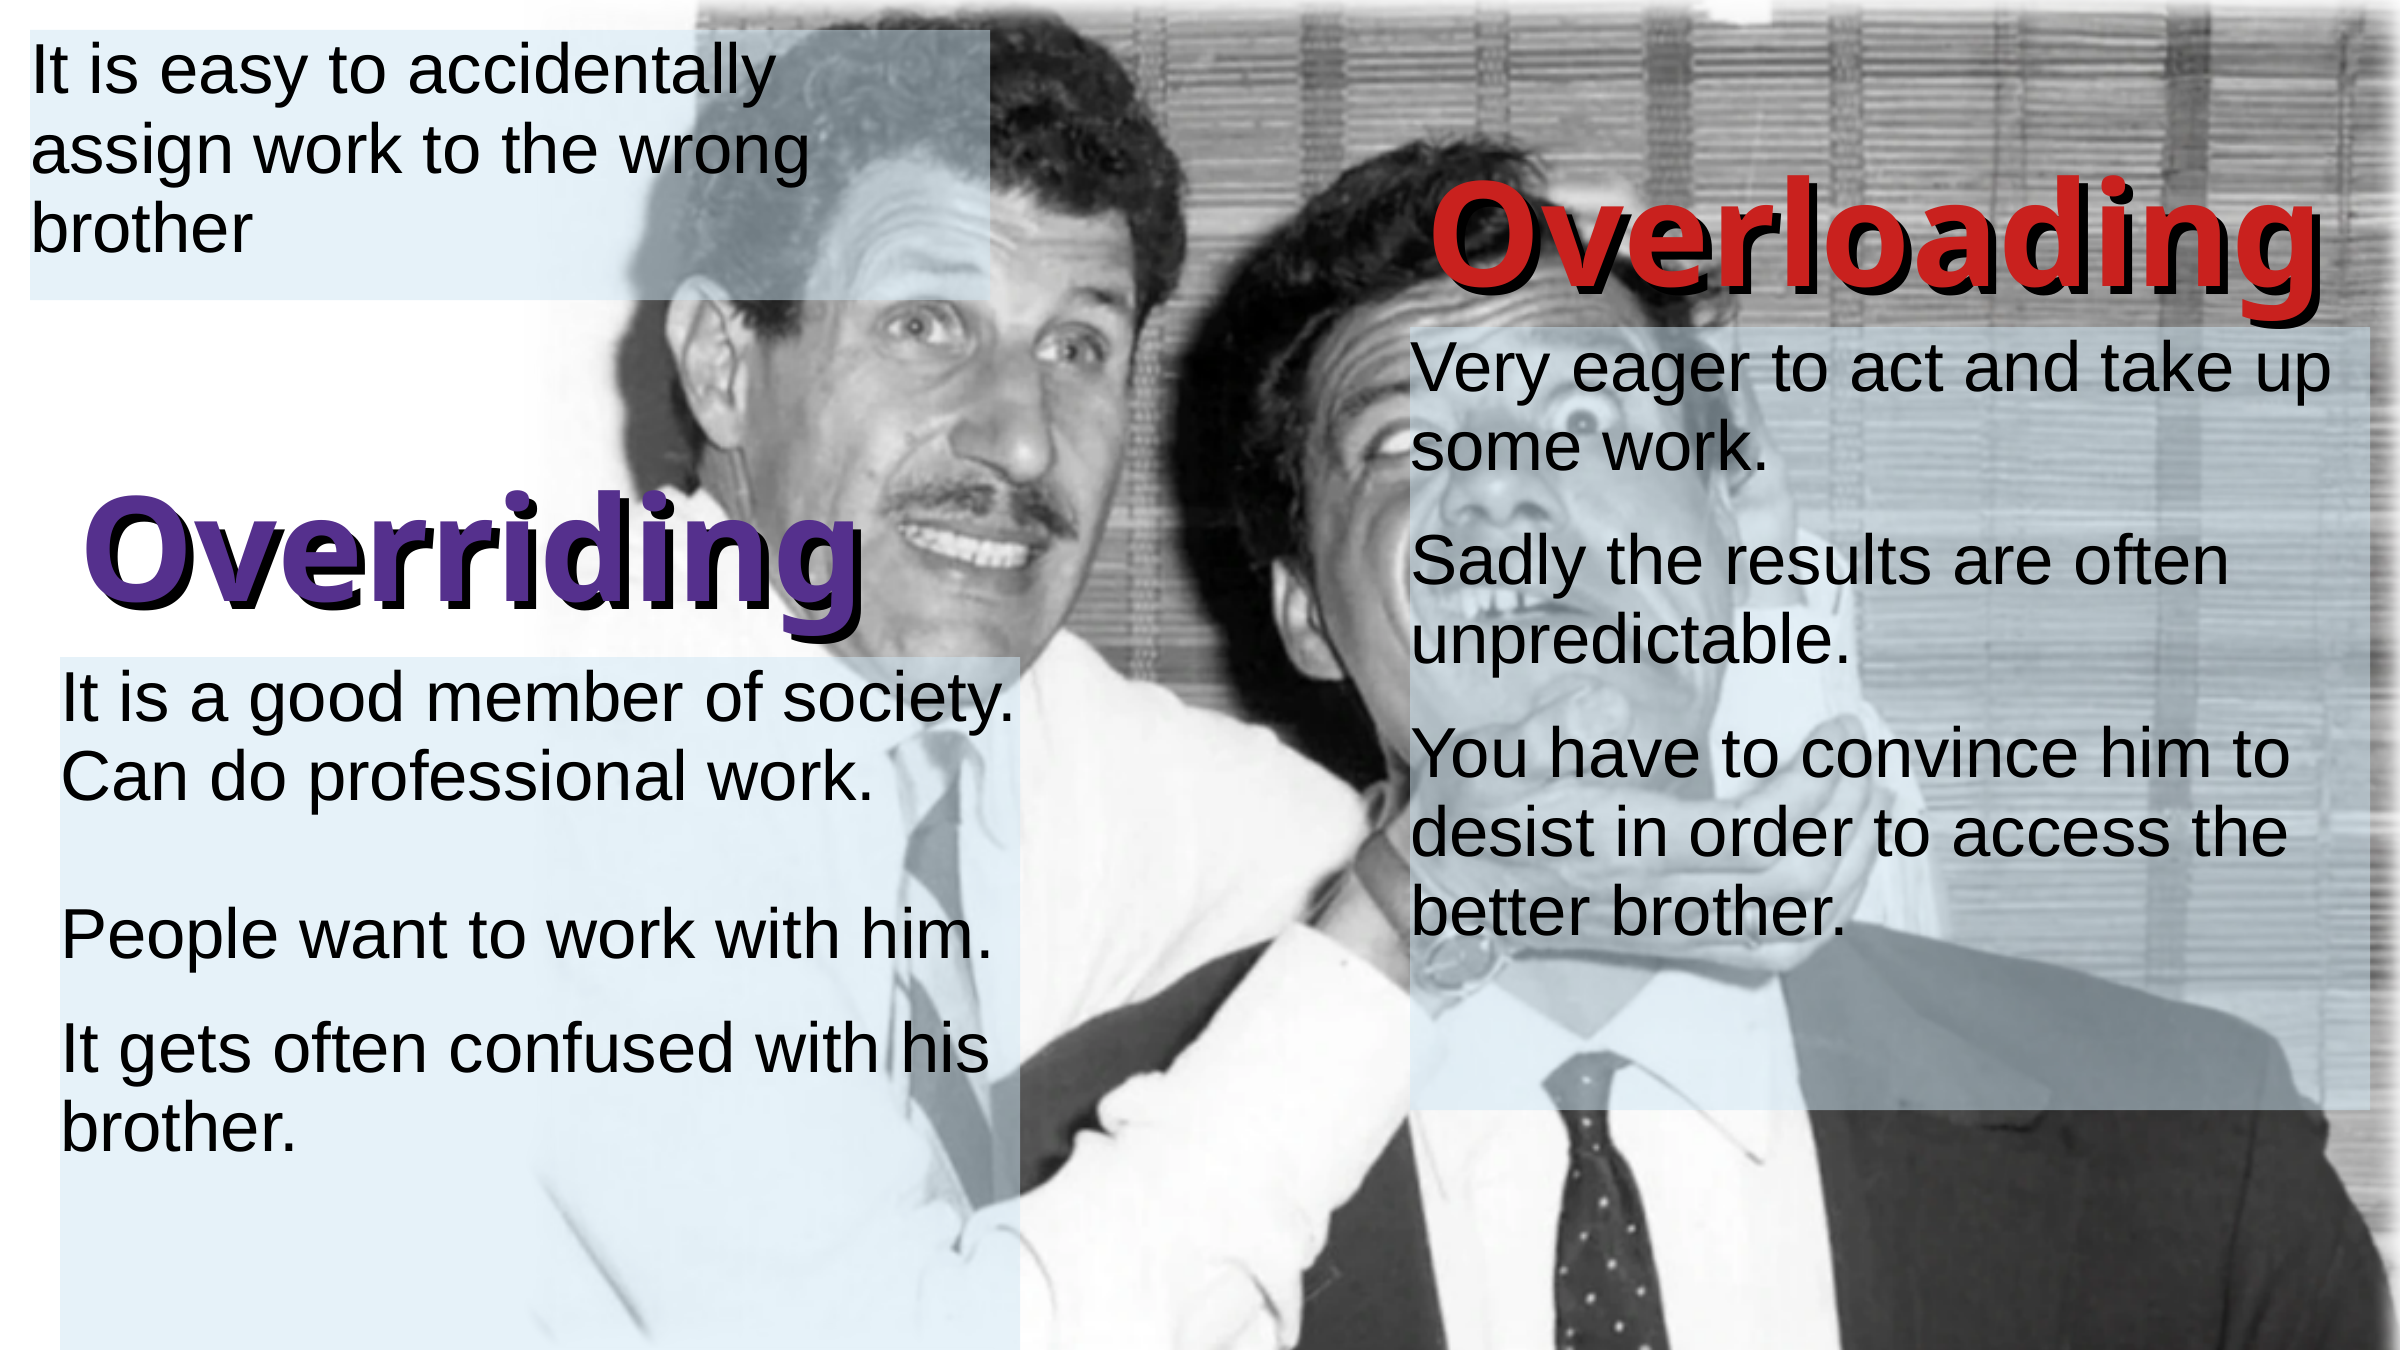

Overloading
It is easy to accidentally assign work to the wrong brother
Very eager to act and take up some work.
Sadly the results are often unpredictable.
You have to convince him to desist in order to access the better brother.
Overriding
# It is a good member of society. Can do professional work. People want to work with him.
It gets often confused with his brother.